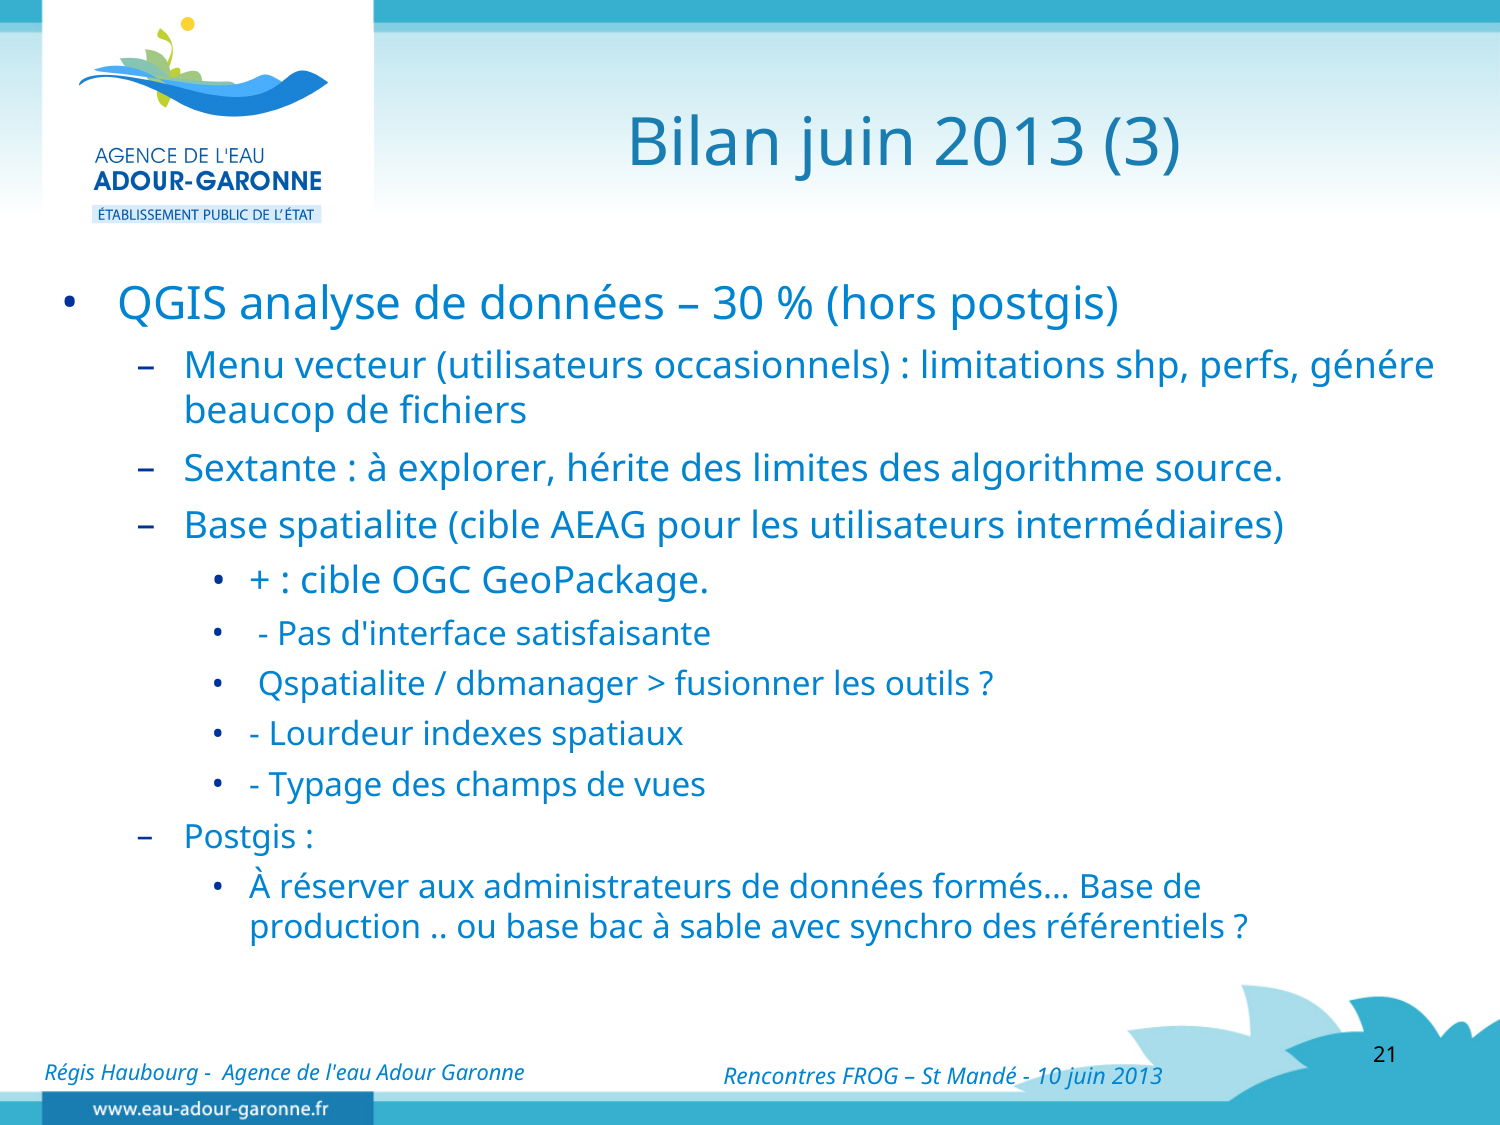

# Bilan juin 2013 (3)
QGIS analyse de données – 30 % (hors postgis)
Menu vecteur (utilisateurs occasionnels) : limitations shp, perfs, génére beaucop de fichiers
Sextante : à explorer, hérite des limites des algorithme source.
Base spatialite (cible AEAG pour les utilisateurs intermédiaires)
+ : cible OGC GeoPackage.
 - Pas d'interface satisfaisante
 Qspatialite / dbmanager > fusionner les outils ?
- Lourdeur indexes spatiaux
- Typage des champs de vues
Postgis :
À réserver aux administrateurs de données formés... Base de production .. ou base bac à sable avec synchro des référentiels ?
21
Régis Haubourg - Agence de l'eau Adour Garonne